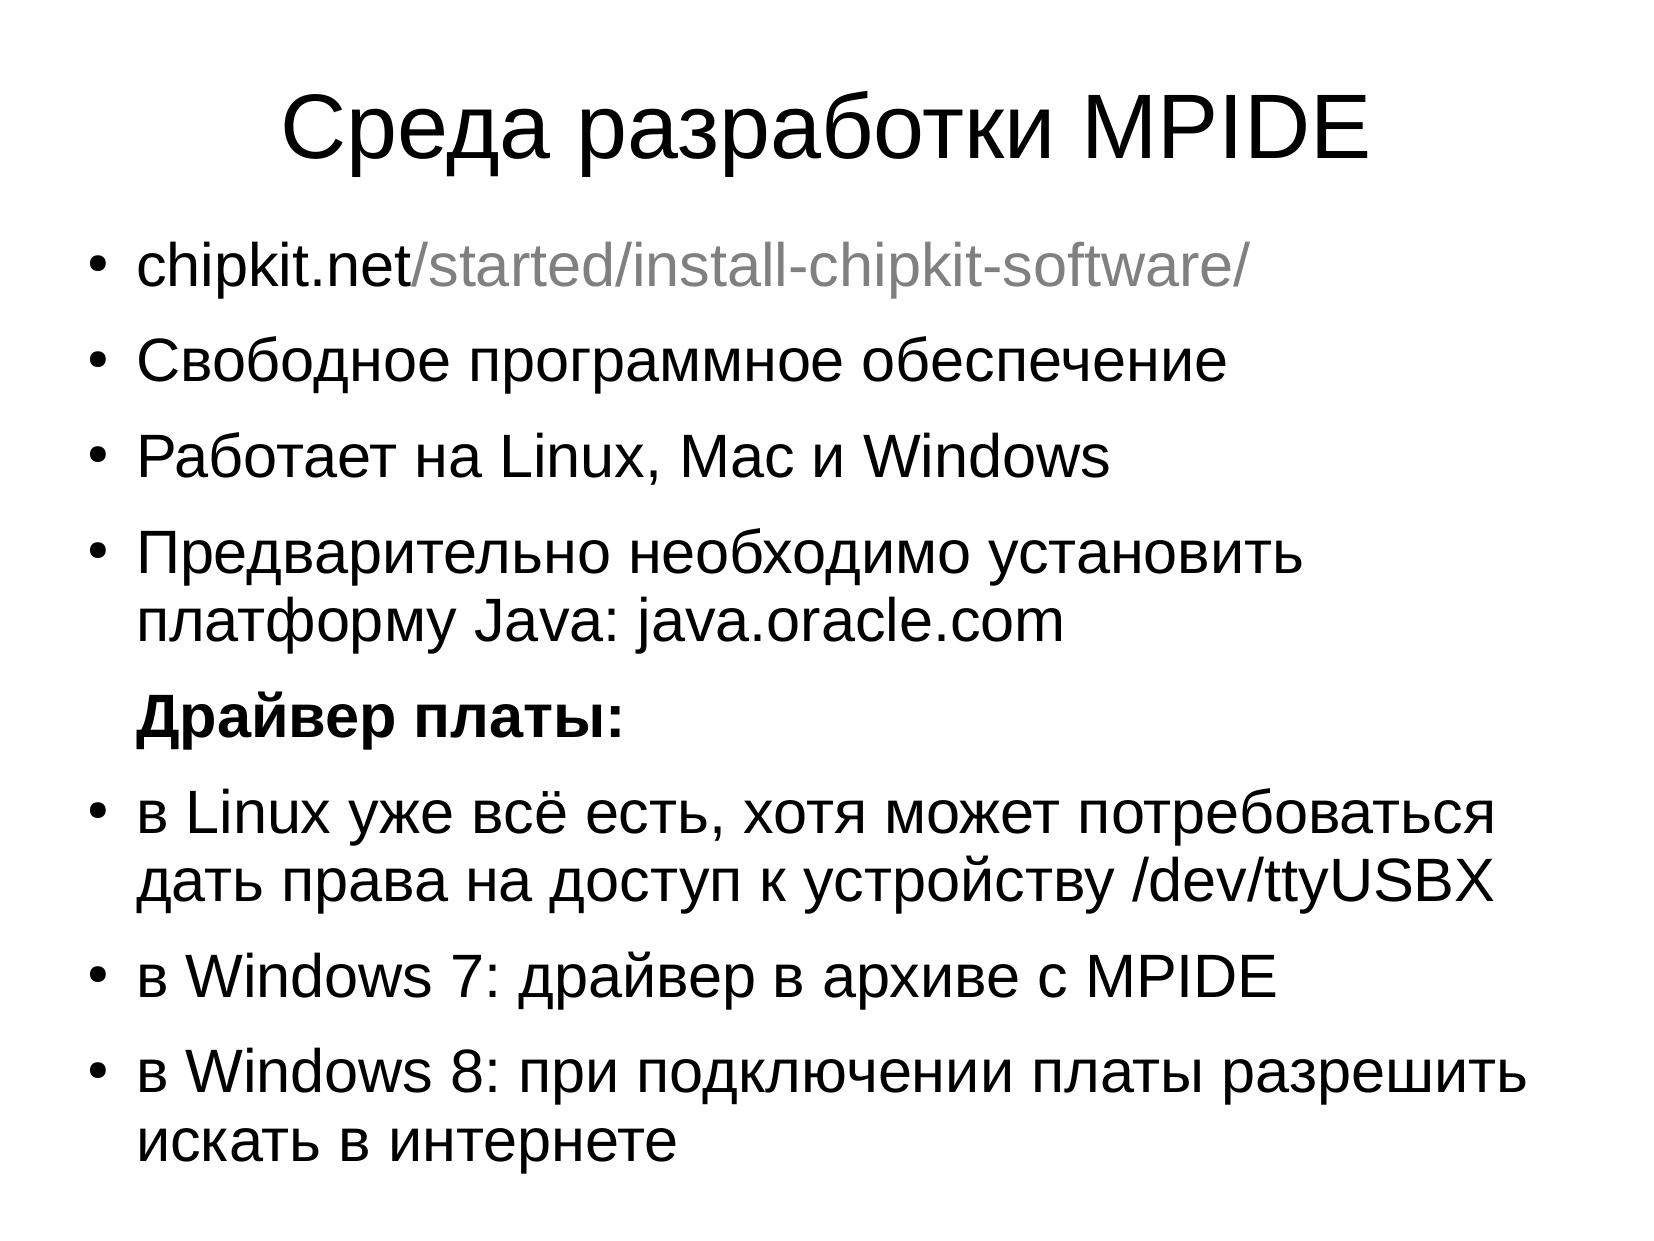

# Среда разработки MPIDE
chipkit.net/started/install-chipkit-software/
Свободное программное обеспечение
Работает на Linux, Mac и Windows
Предварительно необходимо установить платформу Java: java.oracle.com
Драйвер платы:
в Linux уже всё есть, хотя может потребоваться дать права на доступ к устройству /dev/ttyUSBX
в Windows 7: драйвер в архиве с MPIDE
в Windows 8: при подключении платы разрешить искать в интернете